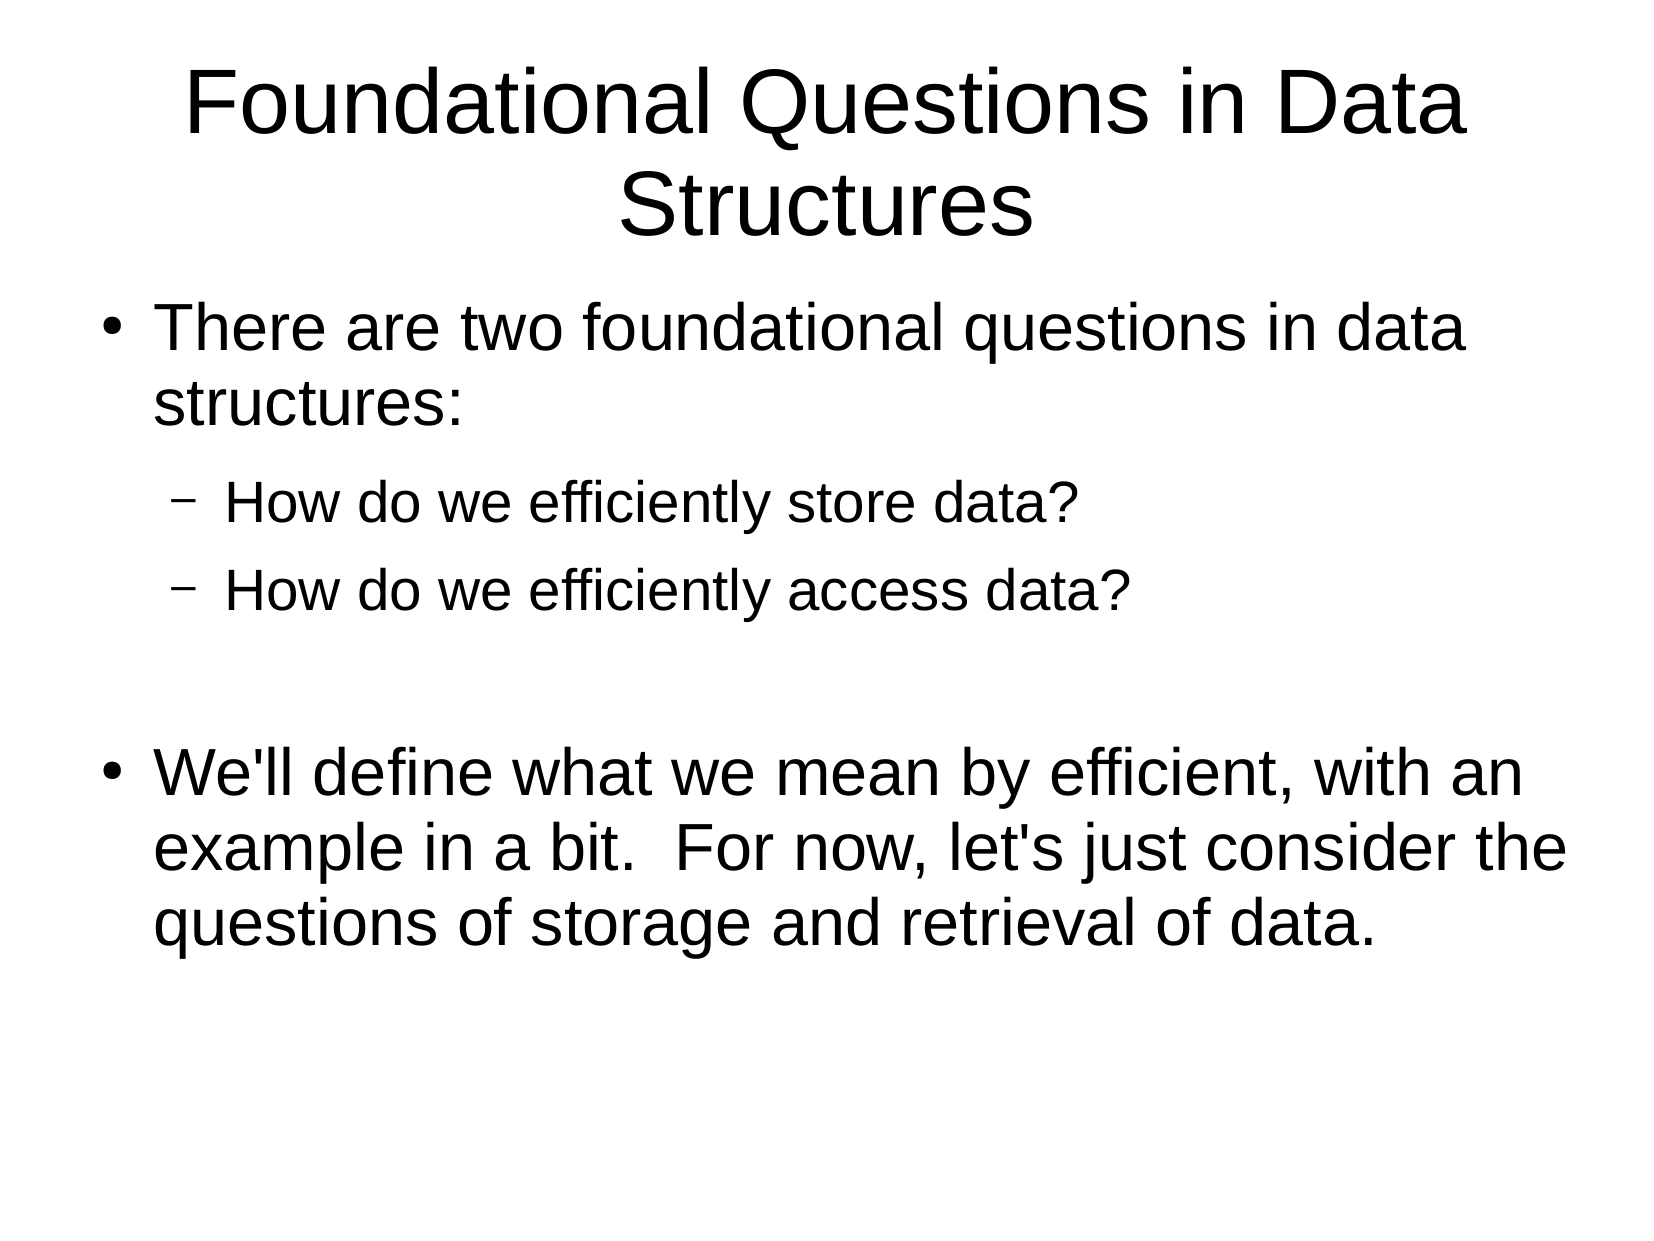

# Foundational Questions in Data Structures
There are two foundational questions in data structures:
How do we efficiently store data?
How do we efficiently access data?
We'll define what we mean by efficient, with an example in a bit. For now, let's just consider the questions of storage and retrieval of data.